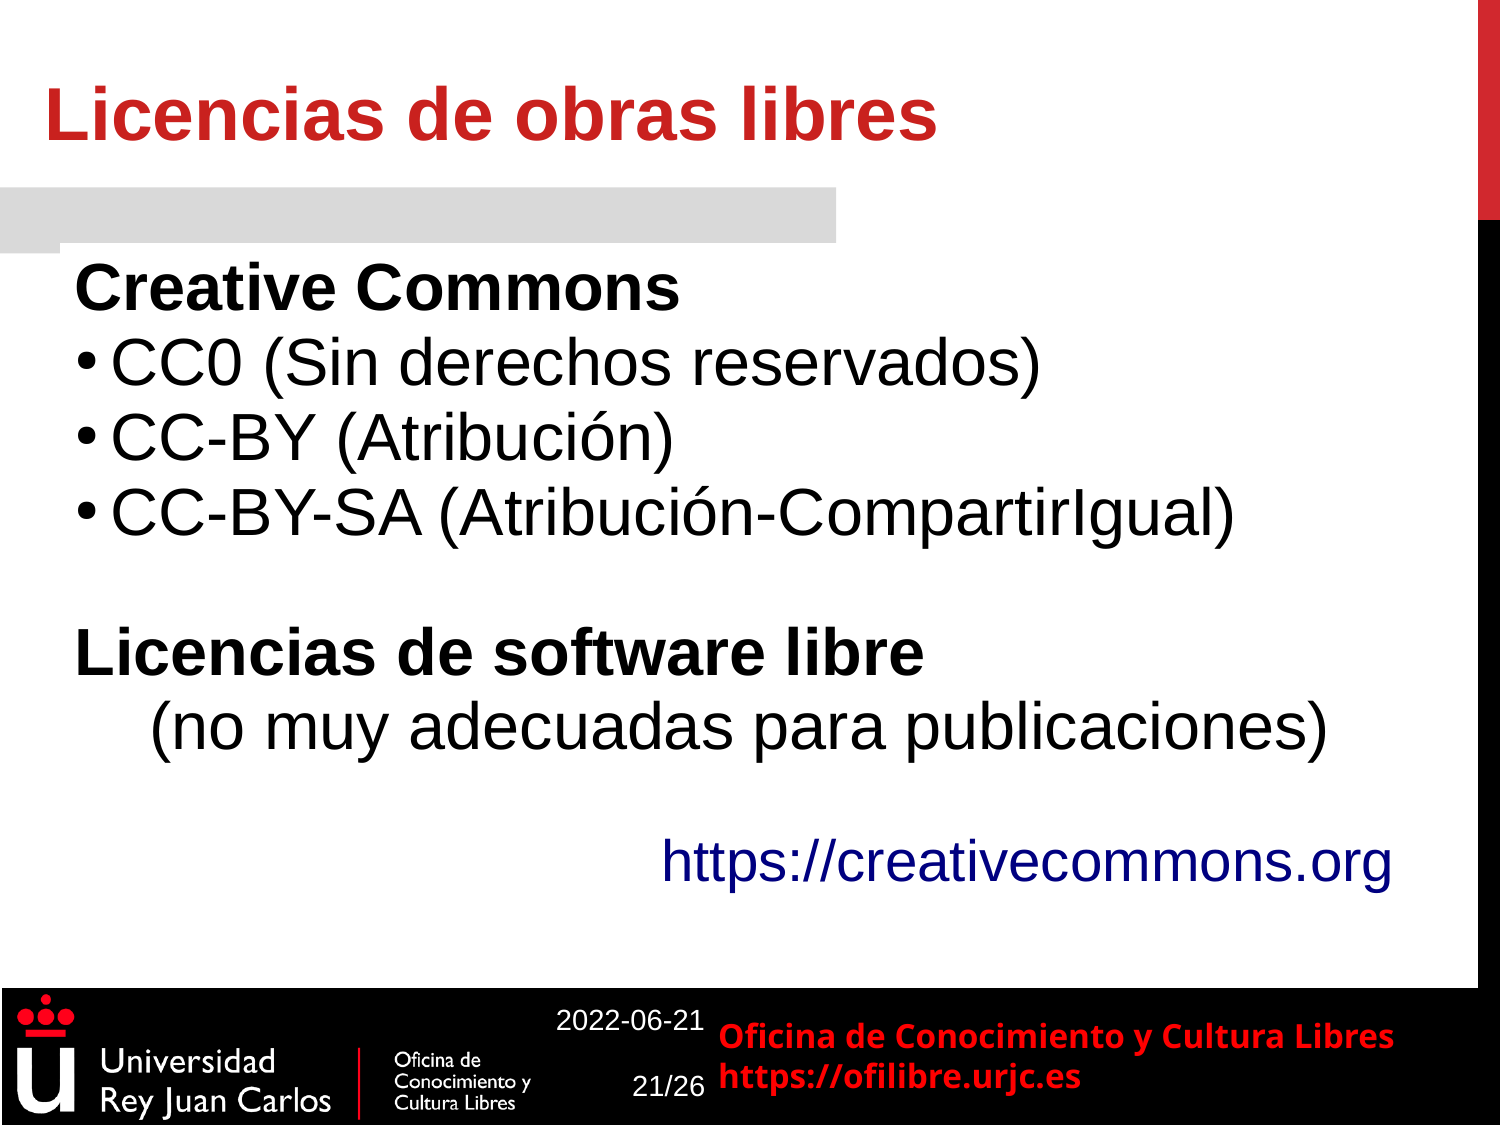

#
Licencias de obras libres
Creative Commons
CC0 (Sin derechos reservados)
CC-BY (Atribución)
CC-BY-SA (Atribución-CompartirIgual)
Licencias de software libre
	(no muy adecuadas para publicaciones)
https://creativecommons.org